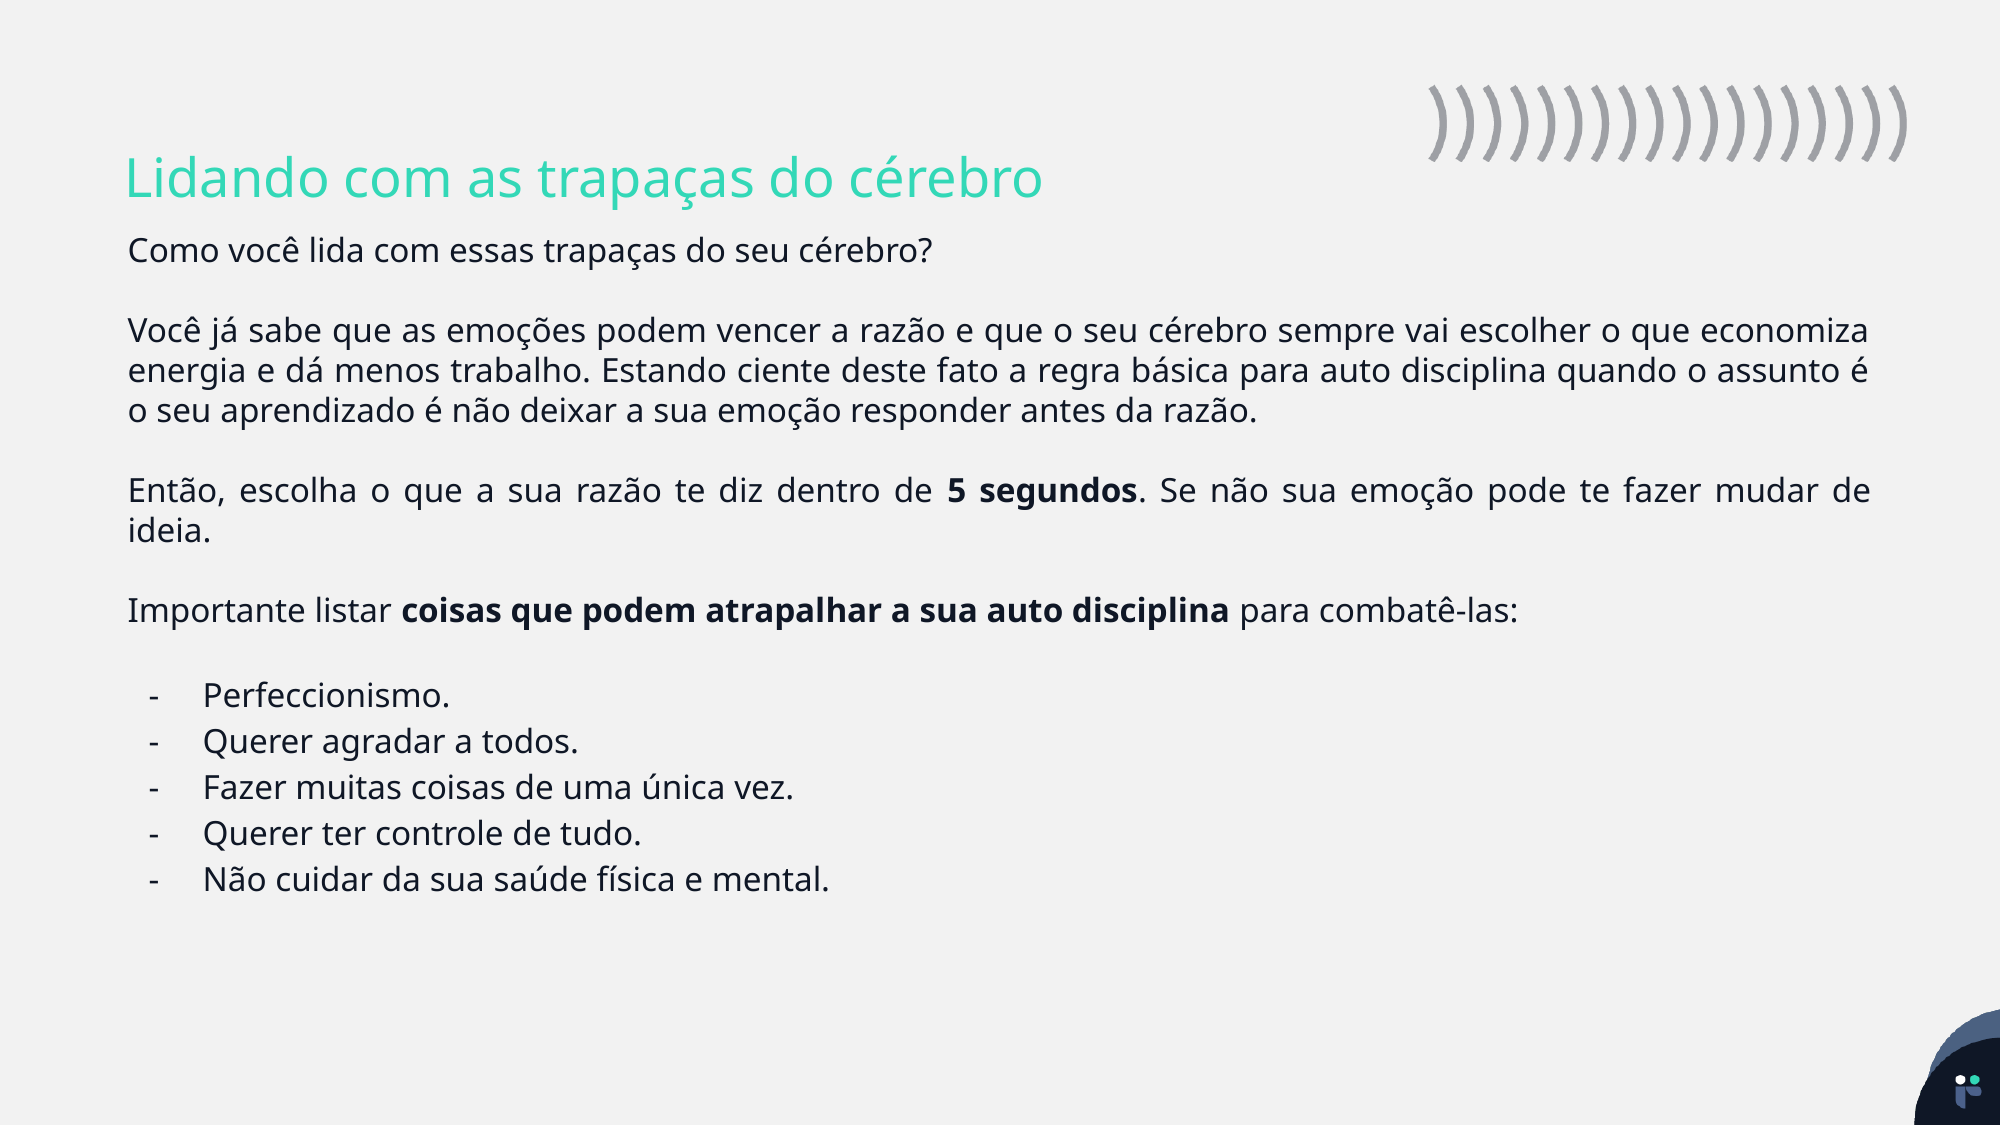

Lidando com as trapaças do cérebro
Como você lida com essas trapaças do seu cérebro?
Você já sabe que as emoções podem vencer a razão e que o seu cérebro sempre vai escolher o que economiza energia e dá menos trabalho. Estando ciente deste fato a regra básica para auto disciplina quando o assunto é o seu aprendizado é não deixar a sua emoção responder antes da razão.
Então, escolha o que a sua razão te diz dentro de 5 segundos. Se não sua emoção pode te fazer mudar de ideia.
Importante listar coisas que podem atrapalhar a sua auto disciplina para combatê-las:
Perfeccionismo.
Querer agradar a todos.
Fazer muitas coisas de uma única vez.
Querer ter controle de tudo.
Não cuidar da sua saúde física e mental.